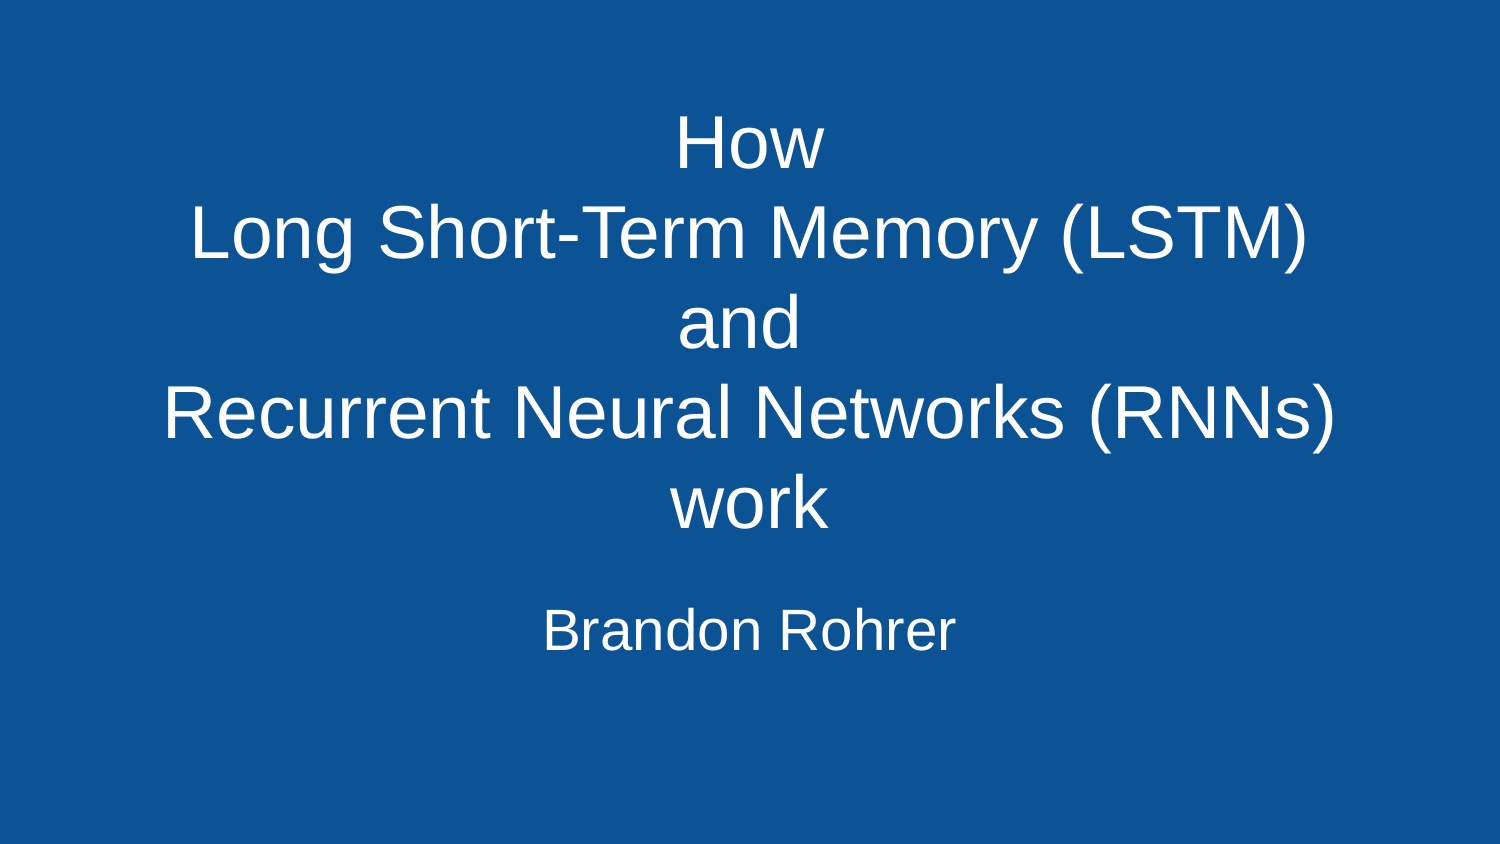

# How Long Short-Term Memory (LSTM) and Recurrent Neural Networks (RNNs) work
Brandon Rohrer